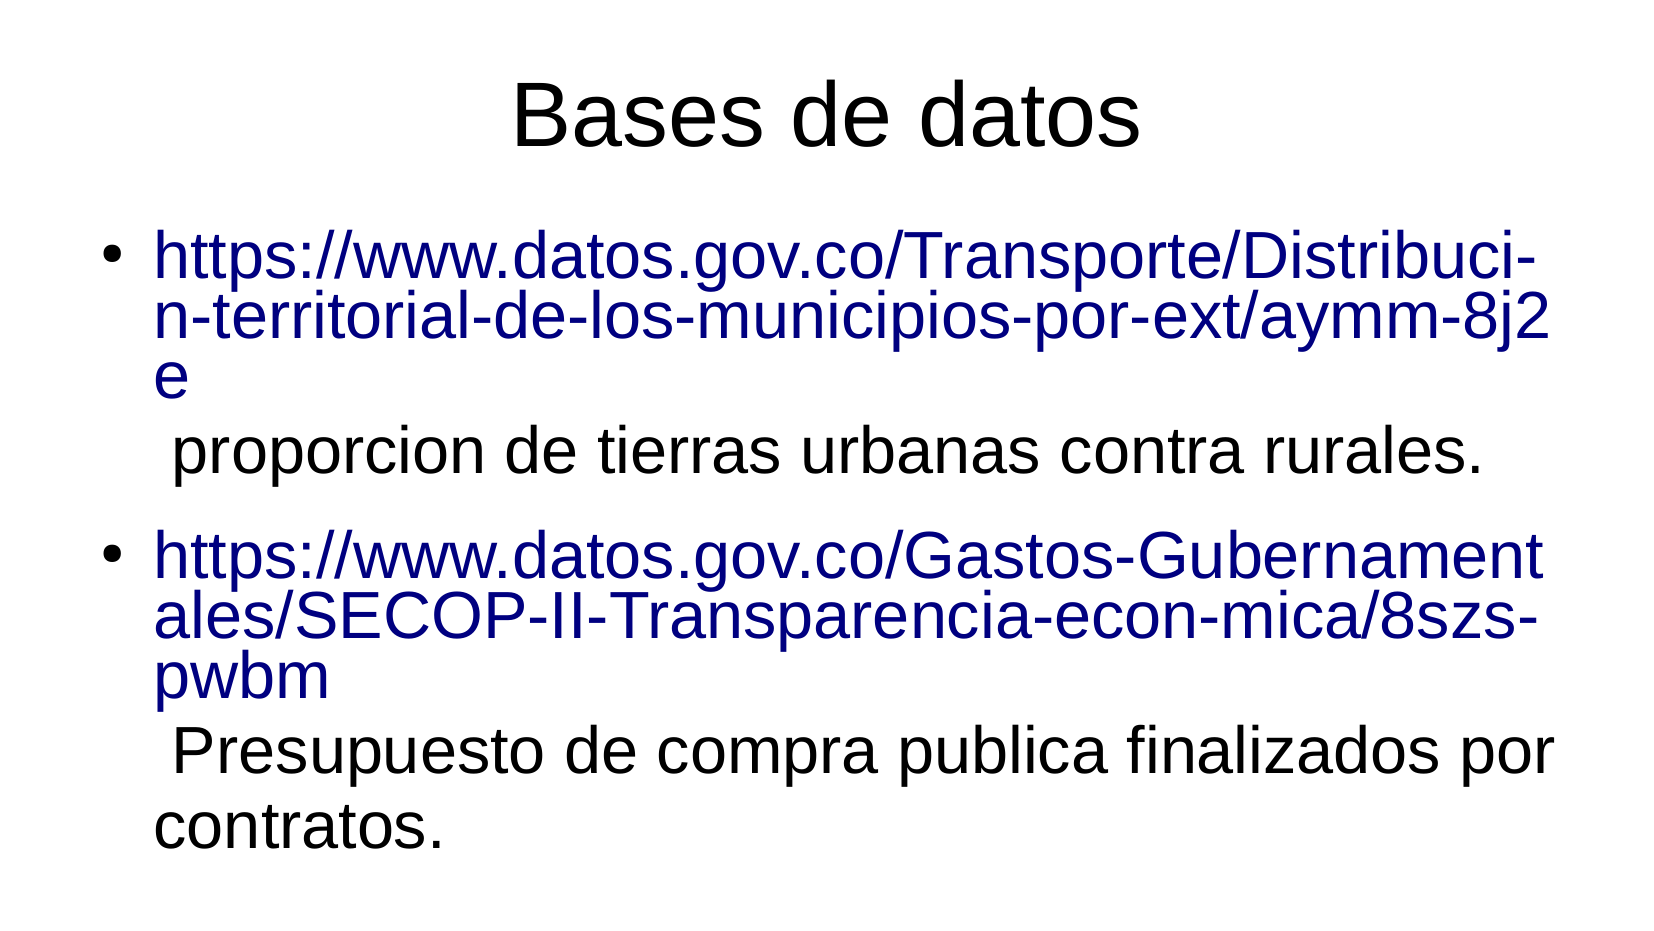

# Bases de datos
https://www.datos.gov.co/Transporte/Distribuci-n-territorial-de-los-municipios-por-ext/aymm-8j2e proporcion de tierras urbanas contra rurales.
https://www.datos.gov.co/Gastos-Gubernamentales/SECOP-II-Transparencia-econ-mica/8szs-pwbm Presupuesto de compra publica finalizados por contratos.